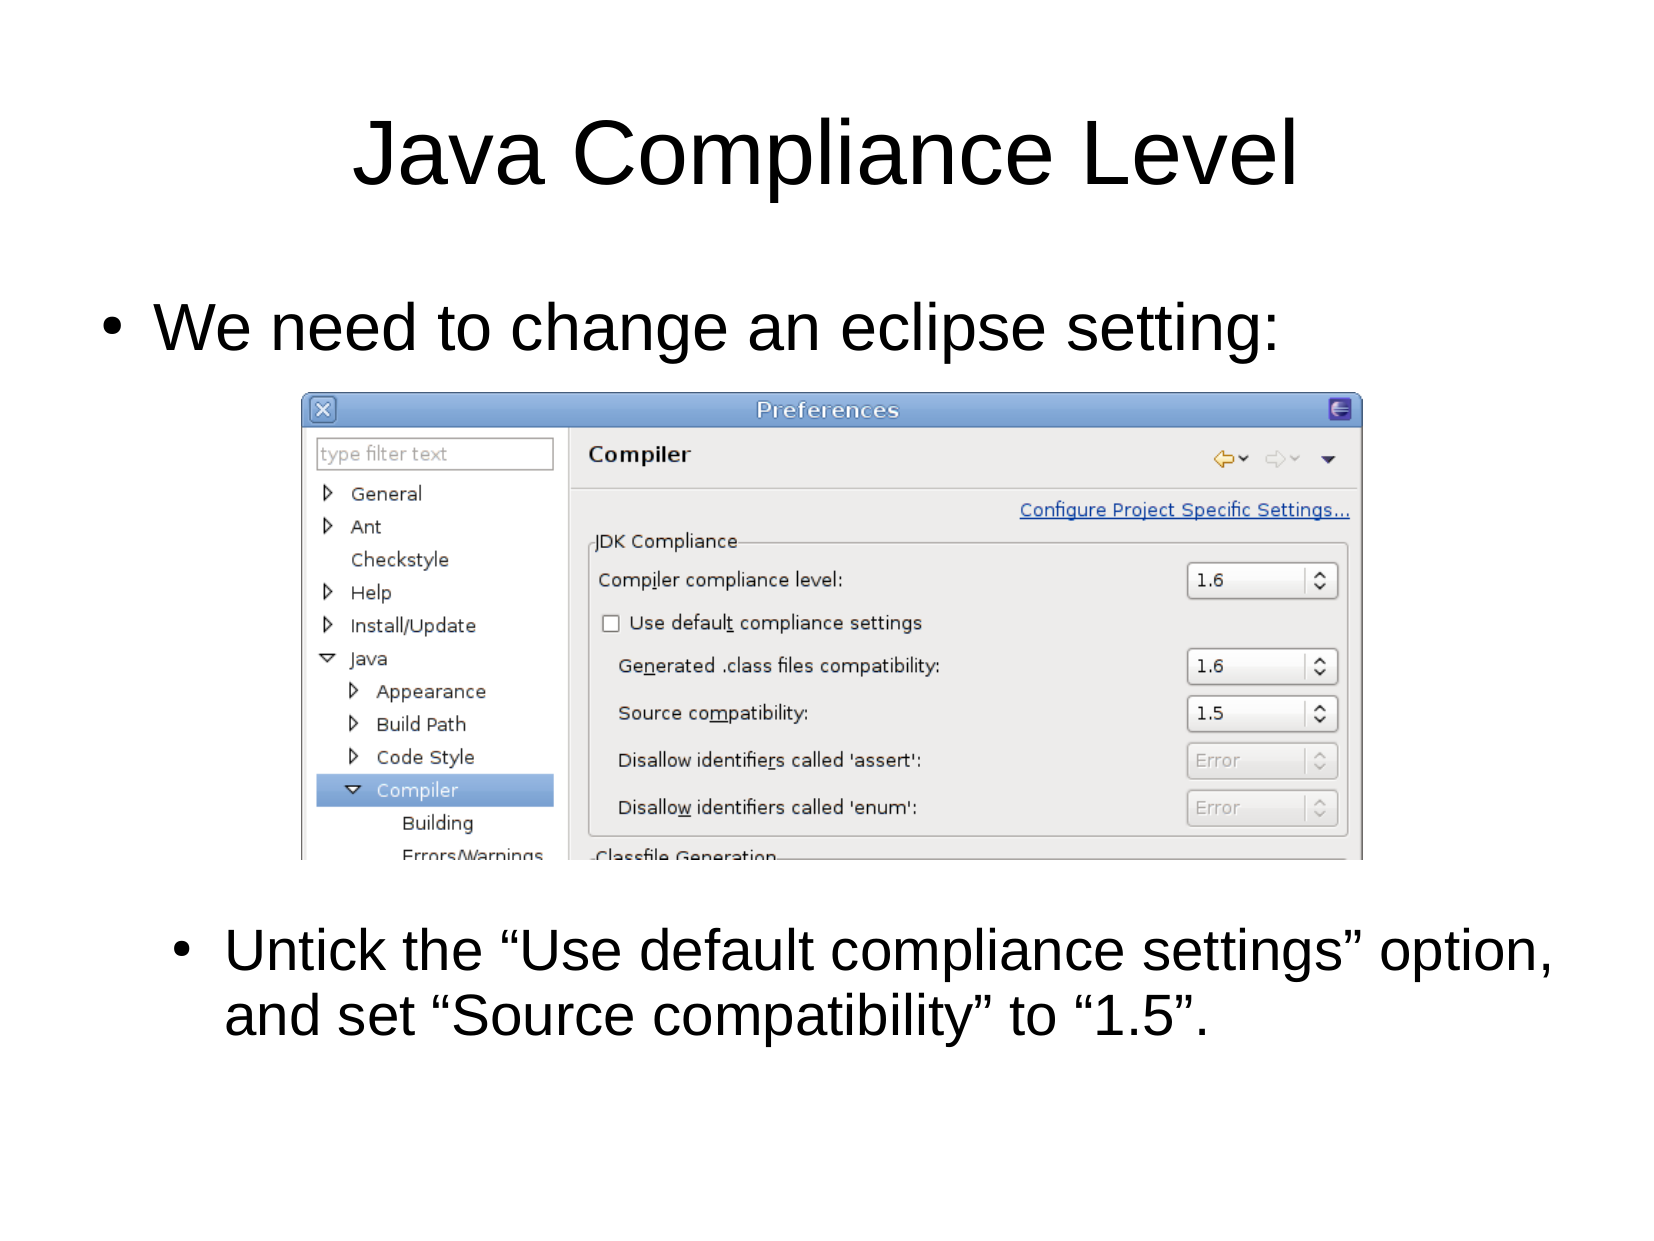

# Java Compliance Level
We need to change an eclipse setting:
Untick the “Use default compliance settings” option, and set “Source compatibility” to “1.5”.